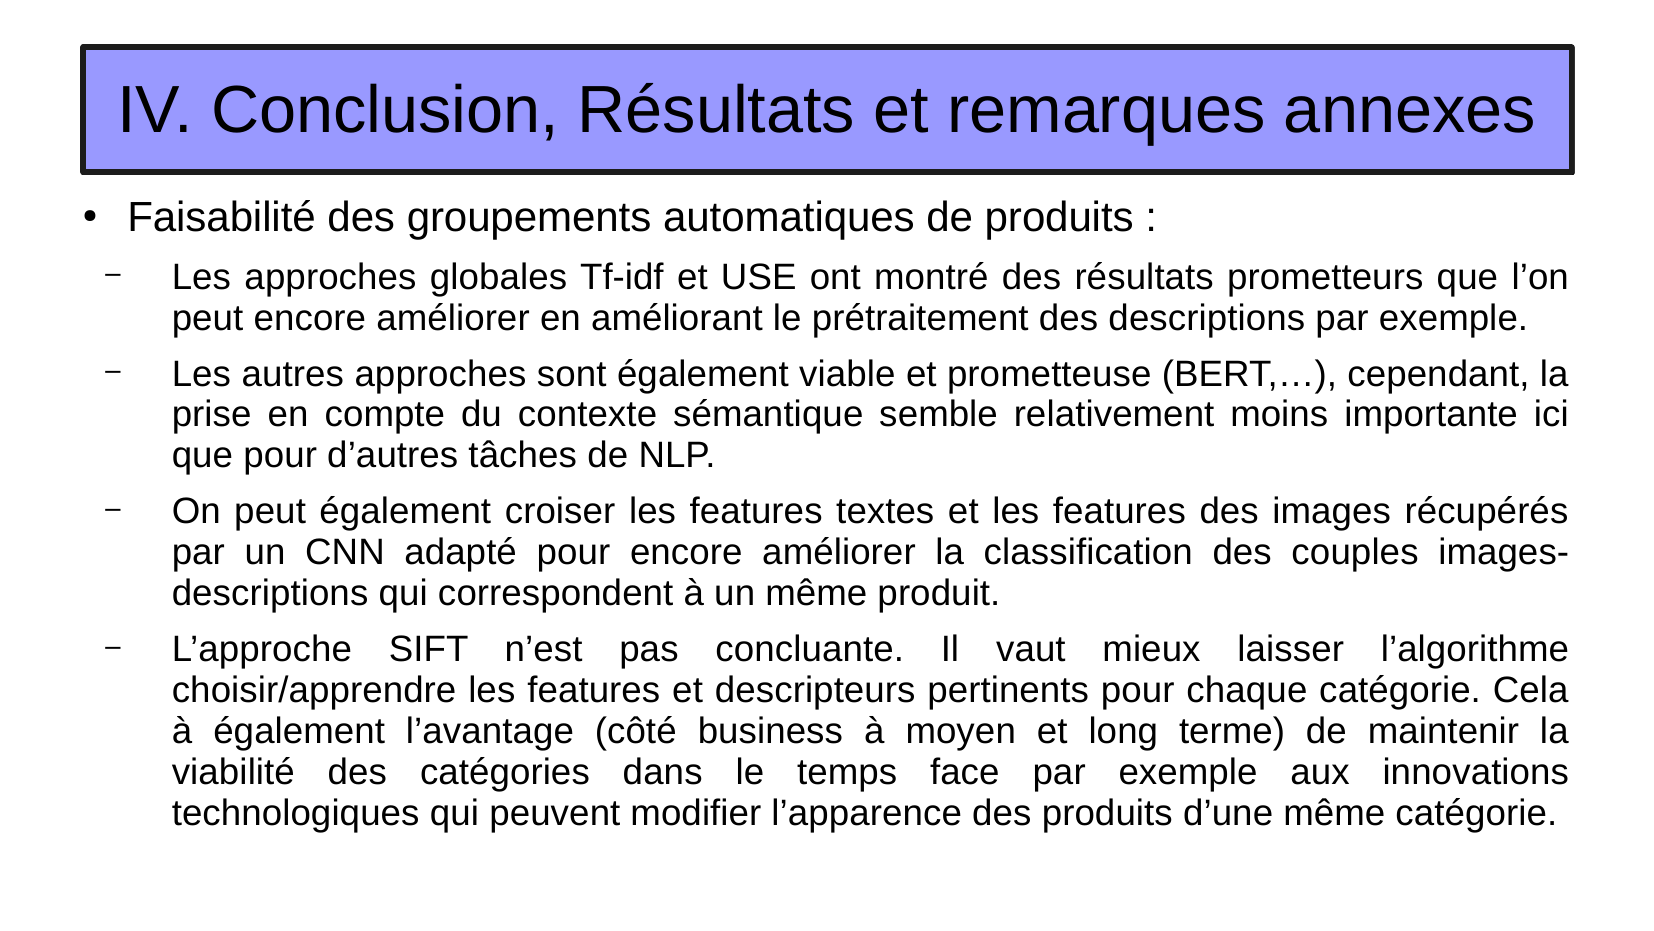

IV. Conclusion, Résultats et remarques annexes
# Faisabilité des groupements automatiques de produits :
Les approches globales Tf-idf et USE ont montré des résultats prometteurs que l’on peut encore améliorer en améliorant le prétraitement des descriptions par exemple.
Les autres approches sont également viable et prometteuse (BERT,…), cependant, la prise en compte du contexte sémantique semble relativement moins importante ici que pour d’autres tâches de NLP.
On peut également croiser les features textes et les features des images récupérés par un CNN adapté pour encore améliorer la classification des couples images-descriptions qui correspondent à un même produit.
L’approche SIFT n’est pas concluante. Il vaut mieux laisser l’algorithme choisir/apprendre les features et descripteurs pertinents pour chaque catégorie. Cela à également l’avantage (côté business à moyen et long terme) de maintenir la viabilité des catégories dans le temps face par exemple aux innovations technologiques qui peuvent modifier l’apparence des produits d’une même catégorie.